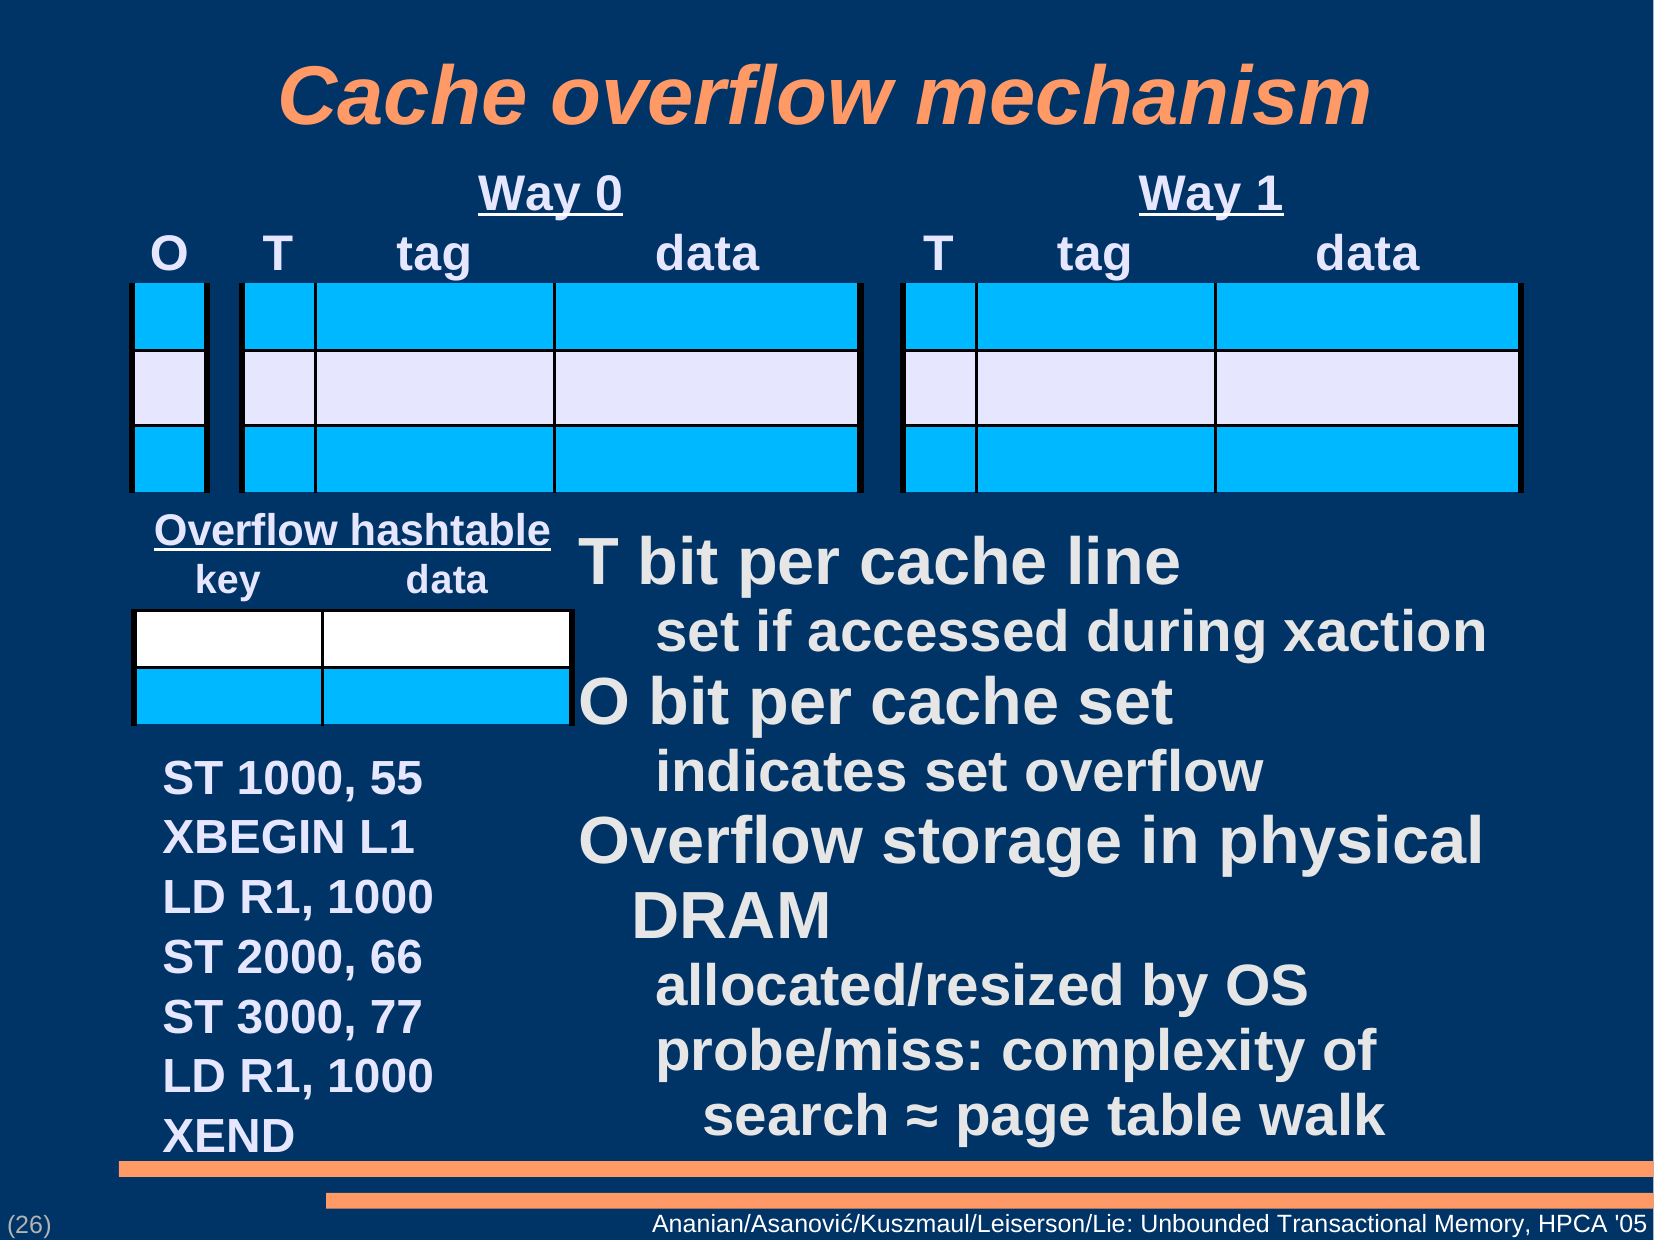

# Cache overflow mechanism
T bit per cache line
set if accessed during xaction
O bit per cache set
indicates set overflow
Overflow storage in physical DRAM
allocated/resized by OS
probe/miss: complexity of search ≈ page table walk
ST 1000, 55
XBEGIN L1
LD R1, 1000
ST 2000, 66
ST 3000, 77
LD R1, 1000
XEND